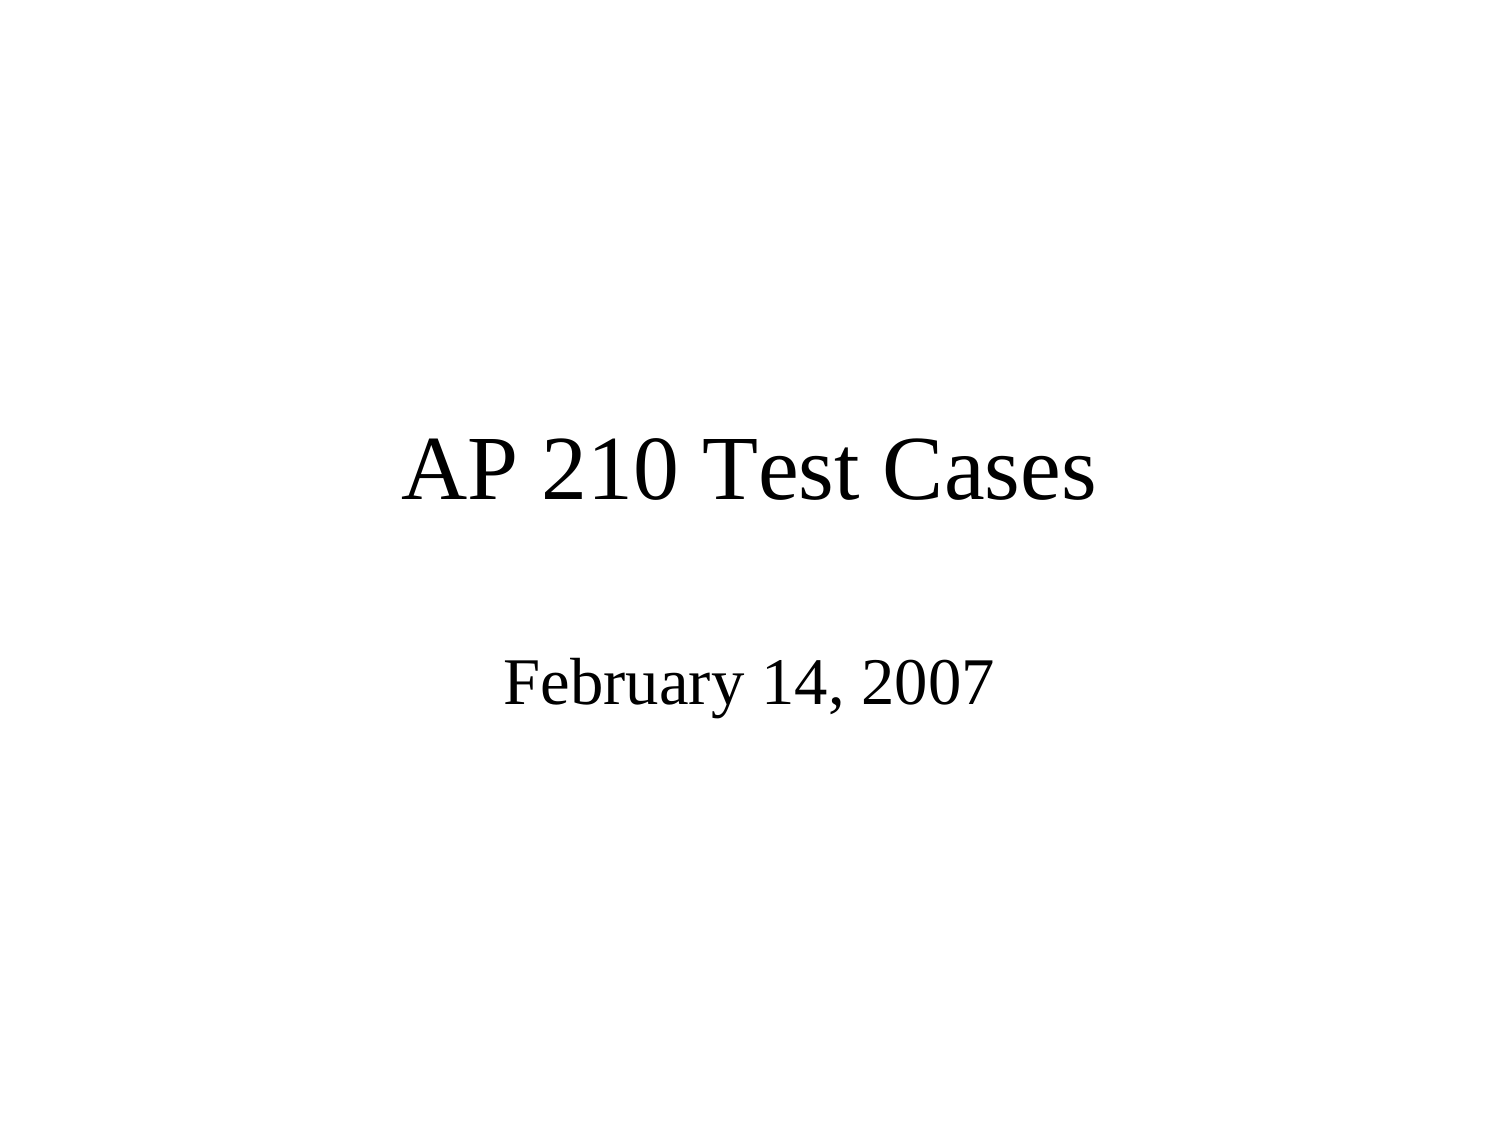

# AP 210 Test Cases
February 14, 2007